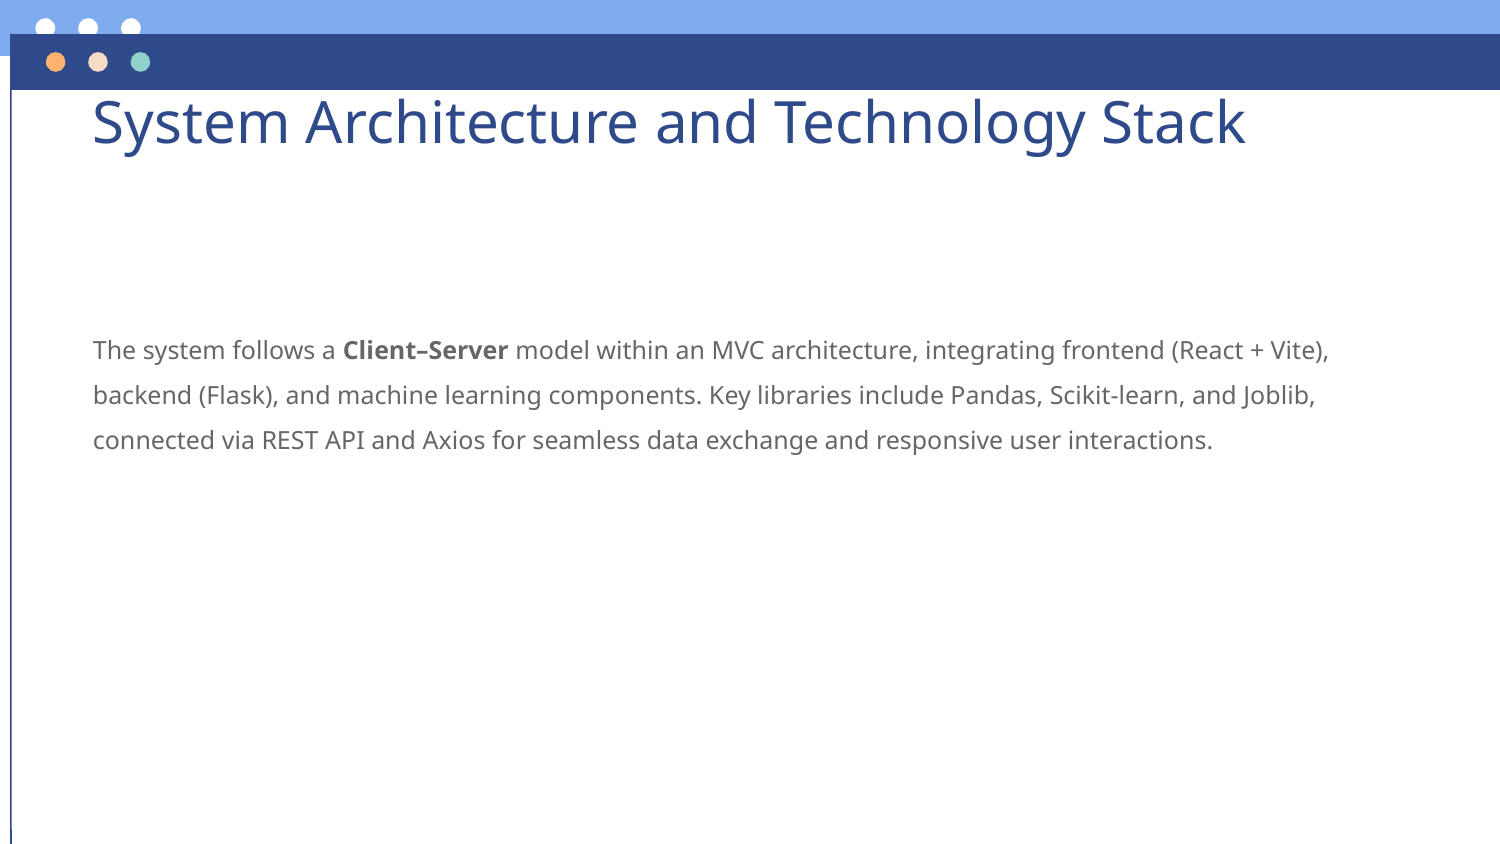

System Architecture and Technology Stack
The system follows a Client–Server model within an MVC architecture, integrating frontend (React + Vite), backend (Flask), and machine learning components. Key libraries include Pandas, Scikit-learn, and Joblib, connected via REST API and Axios for seamless data exchange and responsive user interactions.